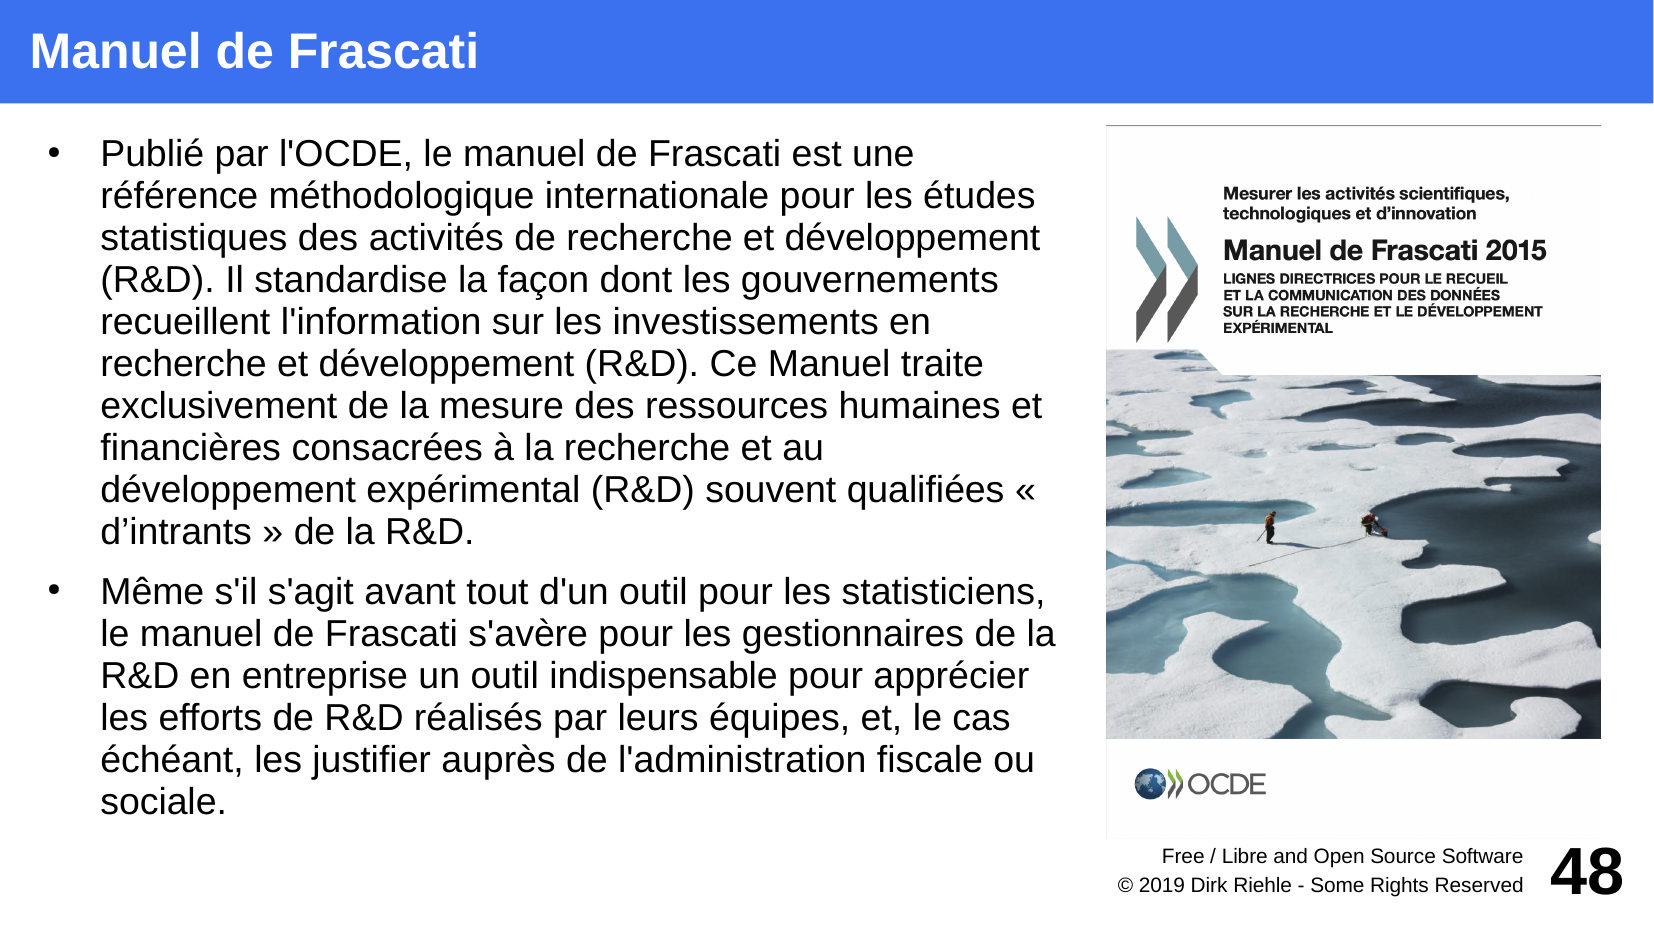

# Manuel de Frascati
Publié par l'OCDE, le manuel de Frascati est une référence méthodologique internationale pour les études statistiques des activités de recherche et développement (R&D). Il standardise la façon dont les gouvernements recueillent l'information sur les investissements en recherche et développement (R&D). Ce Manuel traite exclusivement de la mesure des ressources humaines et financières consacrées à la recherche et au développement expérimental (R&D) souvent qualifiées « d’intrants » de la R&D.
Même s'il s'agit avant tout d'un outil pour les statisticiens, le manuel de Frascati s'avère pour les gestionnaires de la R&D en entreprise un outil indispensable pour apprécier les efforts de R&D réalisés par leurs équipes, et, le cas échéant, les justifier auprès de l'administration fiscale ou sociale.
Free / Libre and Open Source Software
48
© 2019 Dirk Riehle - Some Rights Reserved